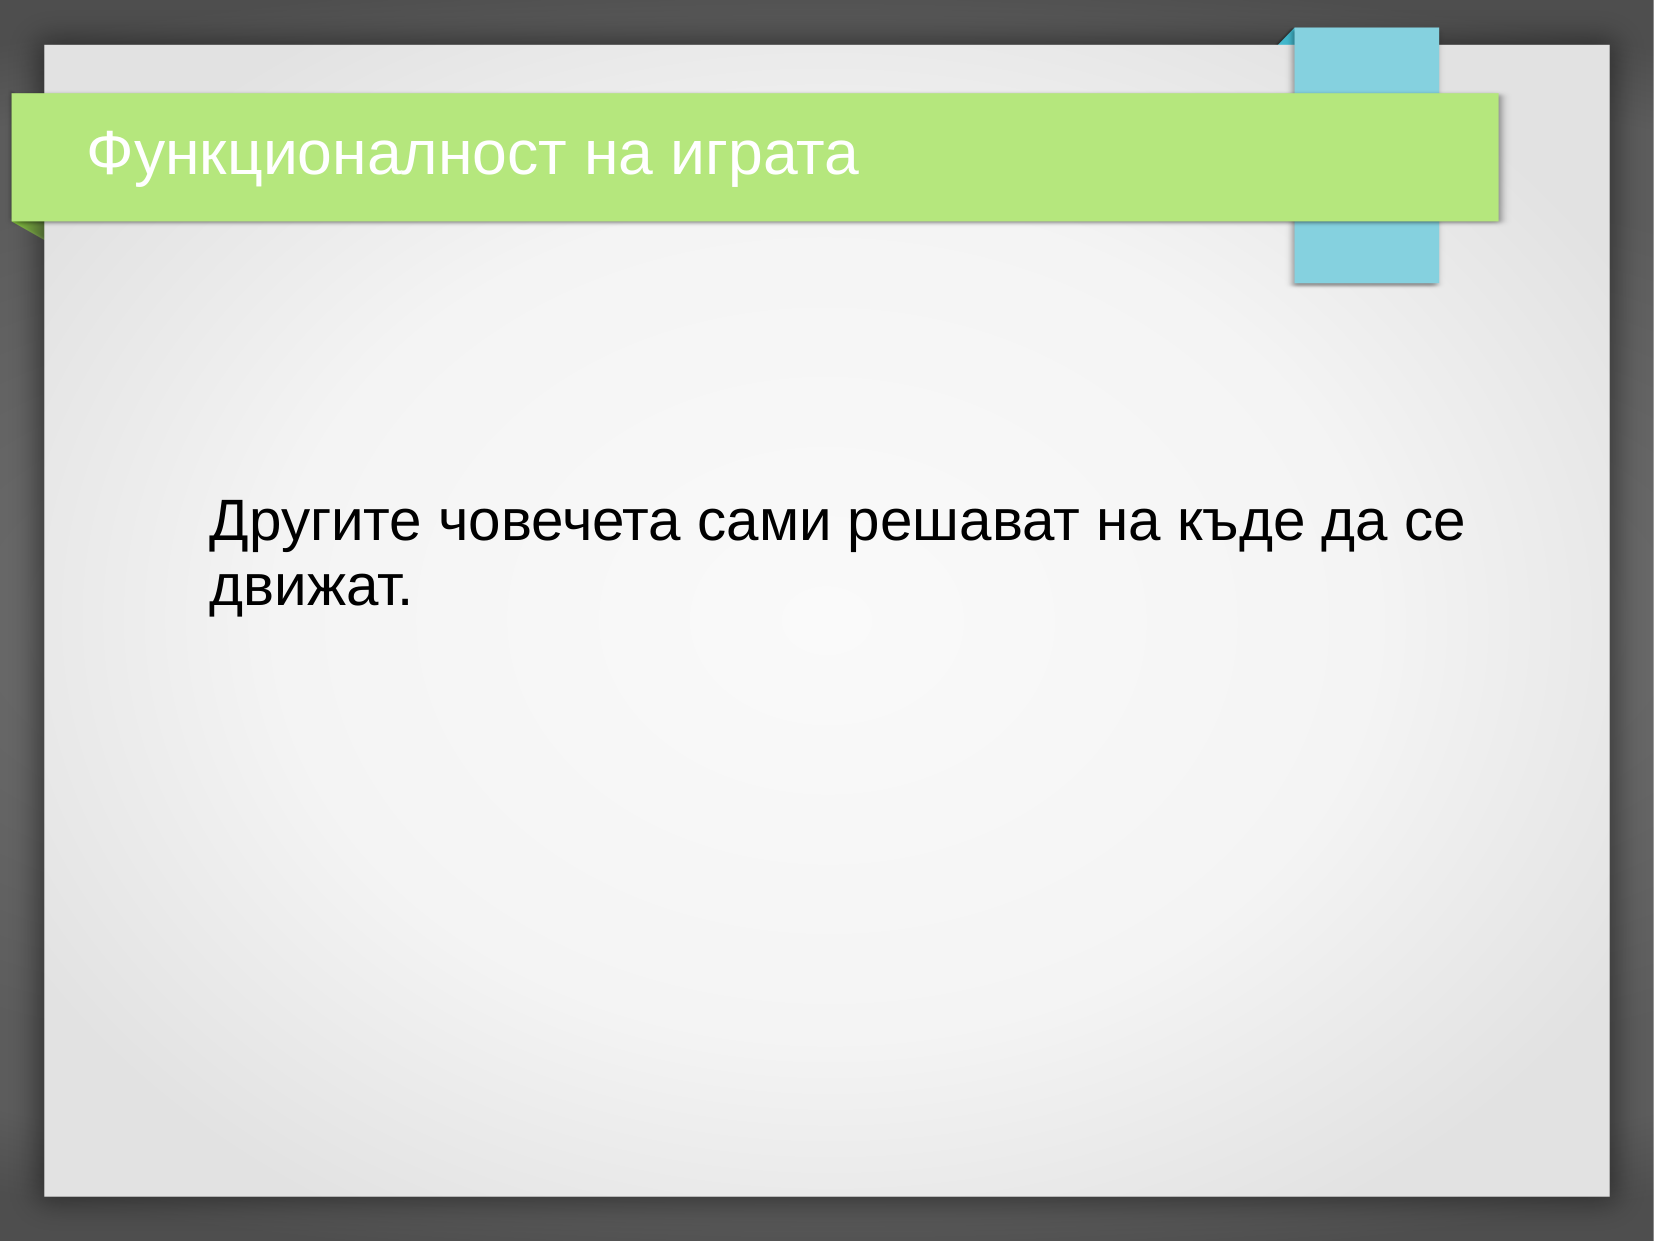

# Функционалност на играта
Другите човечета сами решават на къде да се движат.